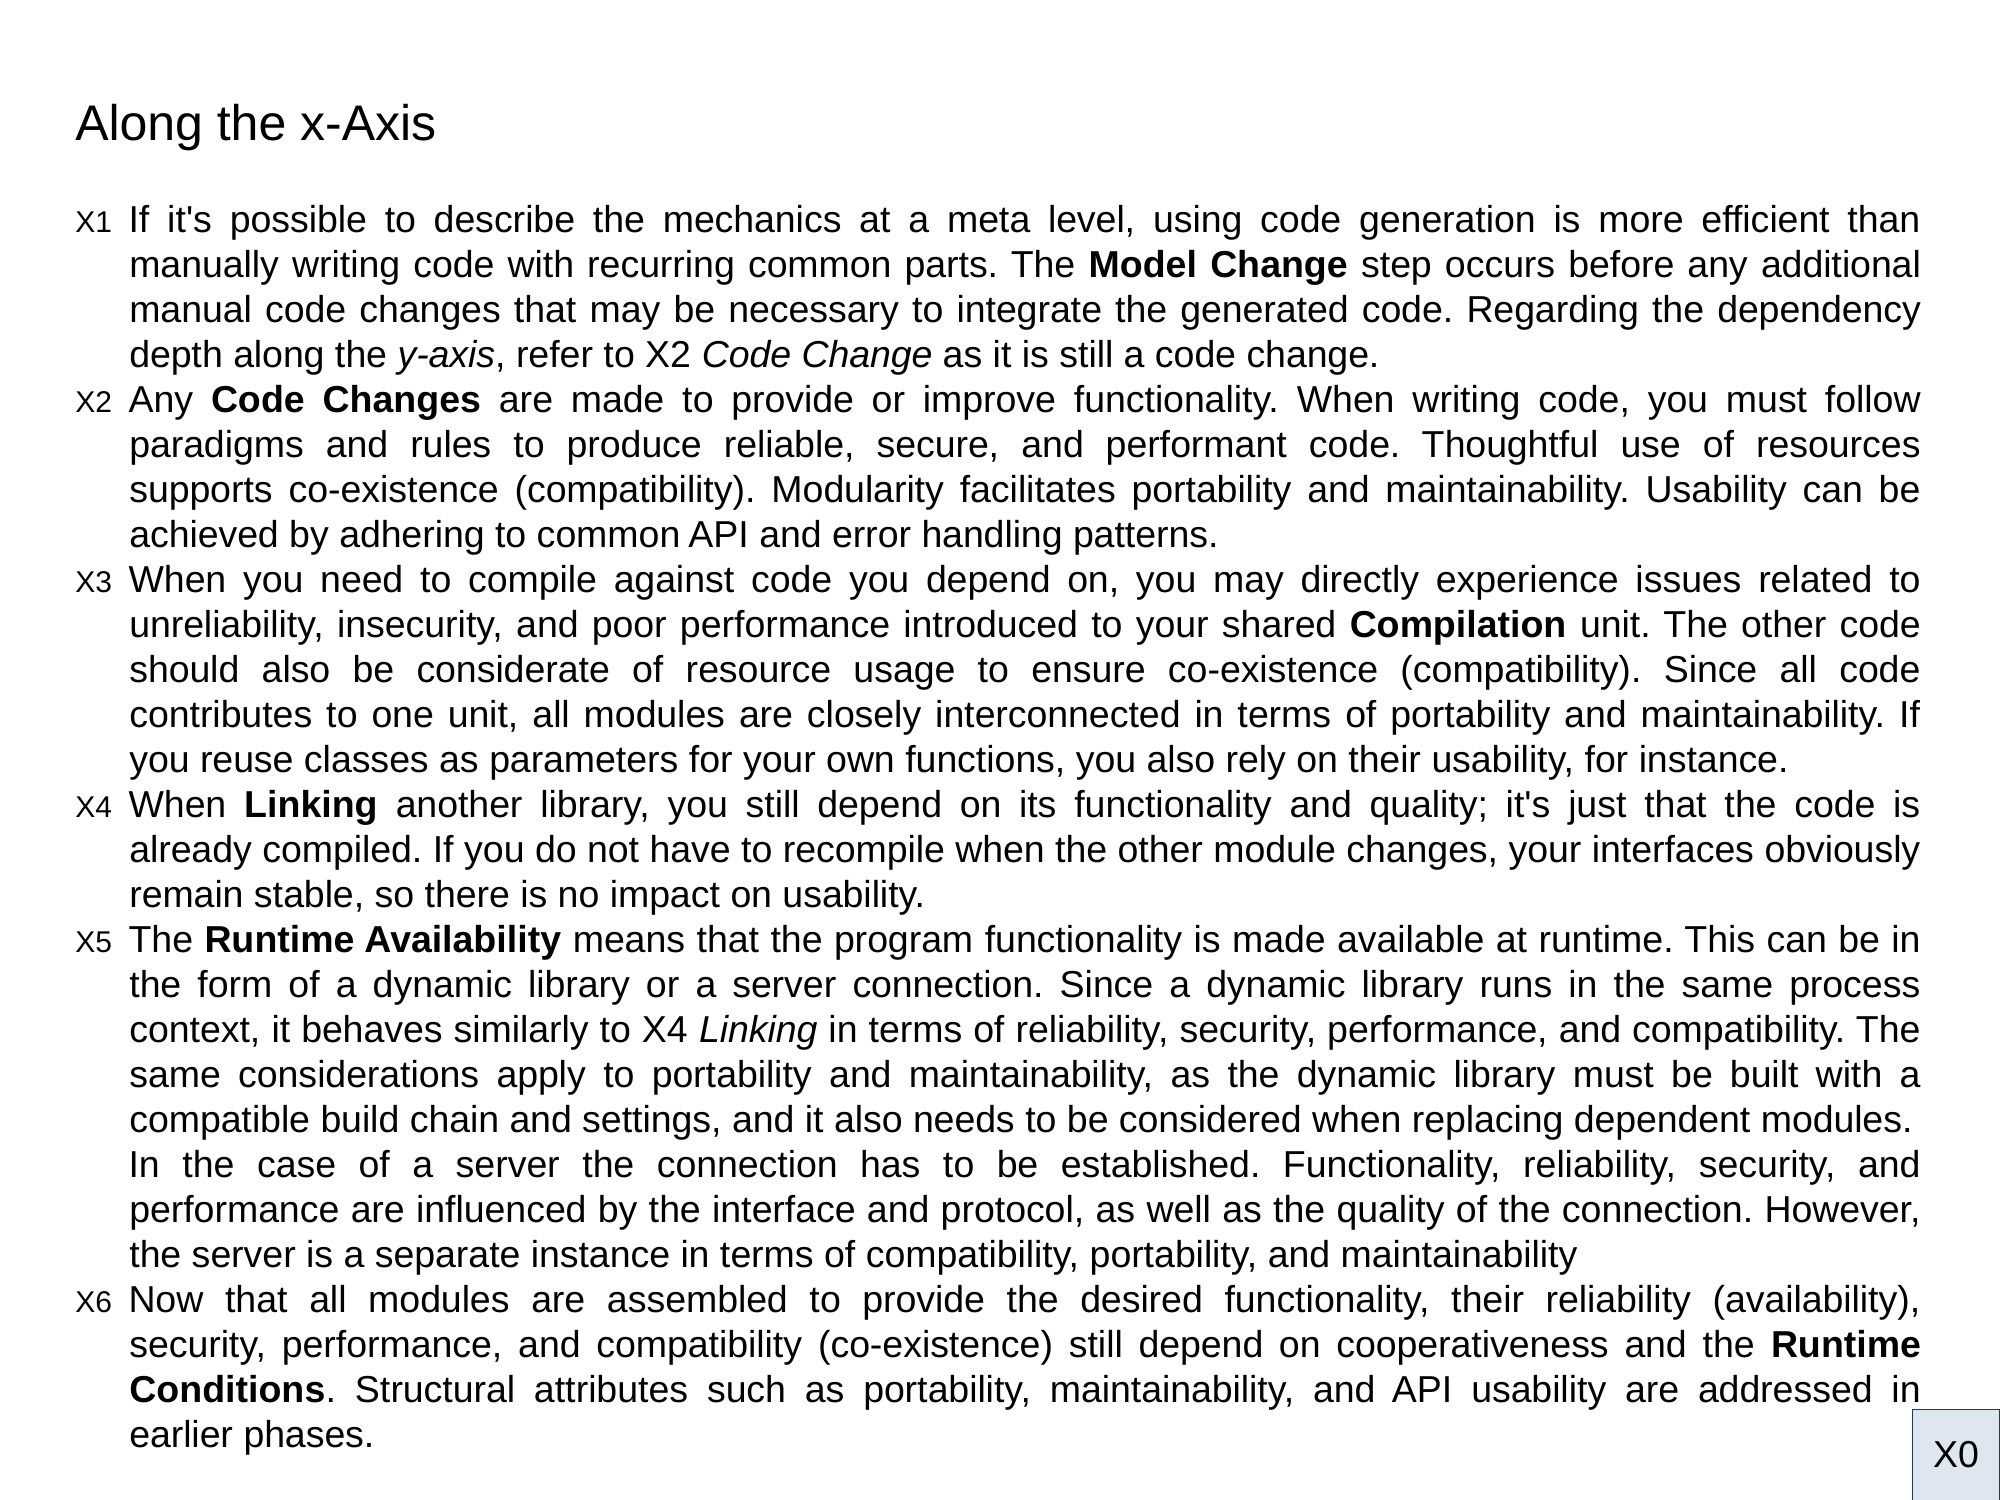

Along the x-Axis
If it's possible to describe the mechanics at a meta level, using code generation is more efficient than manually writing code with recurring common parts. The Model Change step occurs before any additional manual code changes that may be necessary to integrate the generated code. Regarding the dependency depth along the y-axis, refer to X2 Code Change as it is still a code change.
Any Code Changes are made to provide or improve functionality. When writing code, you must follow paradigms and rules to produce reliable, secure, and performant code. Thoughtful use of resources supports co-existence (compatibility). Modularity facilitates portability and maintainability. Usability can be achieved by adhering to common API and error handling patterns.
When you need to compile against code you depend on, you may directly experience issues related to unreliability, insecurity, and poor performance introduced to your shared Compilation unit. The other code should also be considerate of resource usage to ensure co-existence (compatibility). Since all code contributes to one unit, all modules are closely interconnected in terms of portability and maintainability. If you reuse classes as parameters for your own functions, you also rely on their usability, for instance.
When Linking another library, you still depend on its functionality and quality; it's just that the code is already compiled. If you do not have to recompile when the other module changes, your interfaces obviously remain stable, so there is no impact on usability.
The Runtime Availability means that the program functionality is made available at runtime. This can be in the form of a dynamic library or a server connection. Since a dynamic library runs in the same process context, it behaves similarly to X4 Linking in terms of reliability, security, performance, and compatibility. The same considerations apply to portability and maintainability, as the dynamic library must be built with a compatible build chain and settings, and it also needs to be considered when replacing dependent modules.
In the case of a server the connection has to be established. Functionality, reliability, security, and performance are influenced by the interface and protocol, as well as the quality of the connection. However, the server is a separate instance in terms of compatibility, portability, and maintainability
Now that all modules are assembled to provide the desired functionality, their reliability (availability), security, performance, and compatibility (co-existence) still depend on cooperativeness and the Runtime Conditions. Structural attributes such as portability, maintainability, and API usability are addressed in earlier phases.
X0